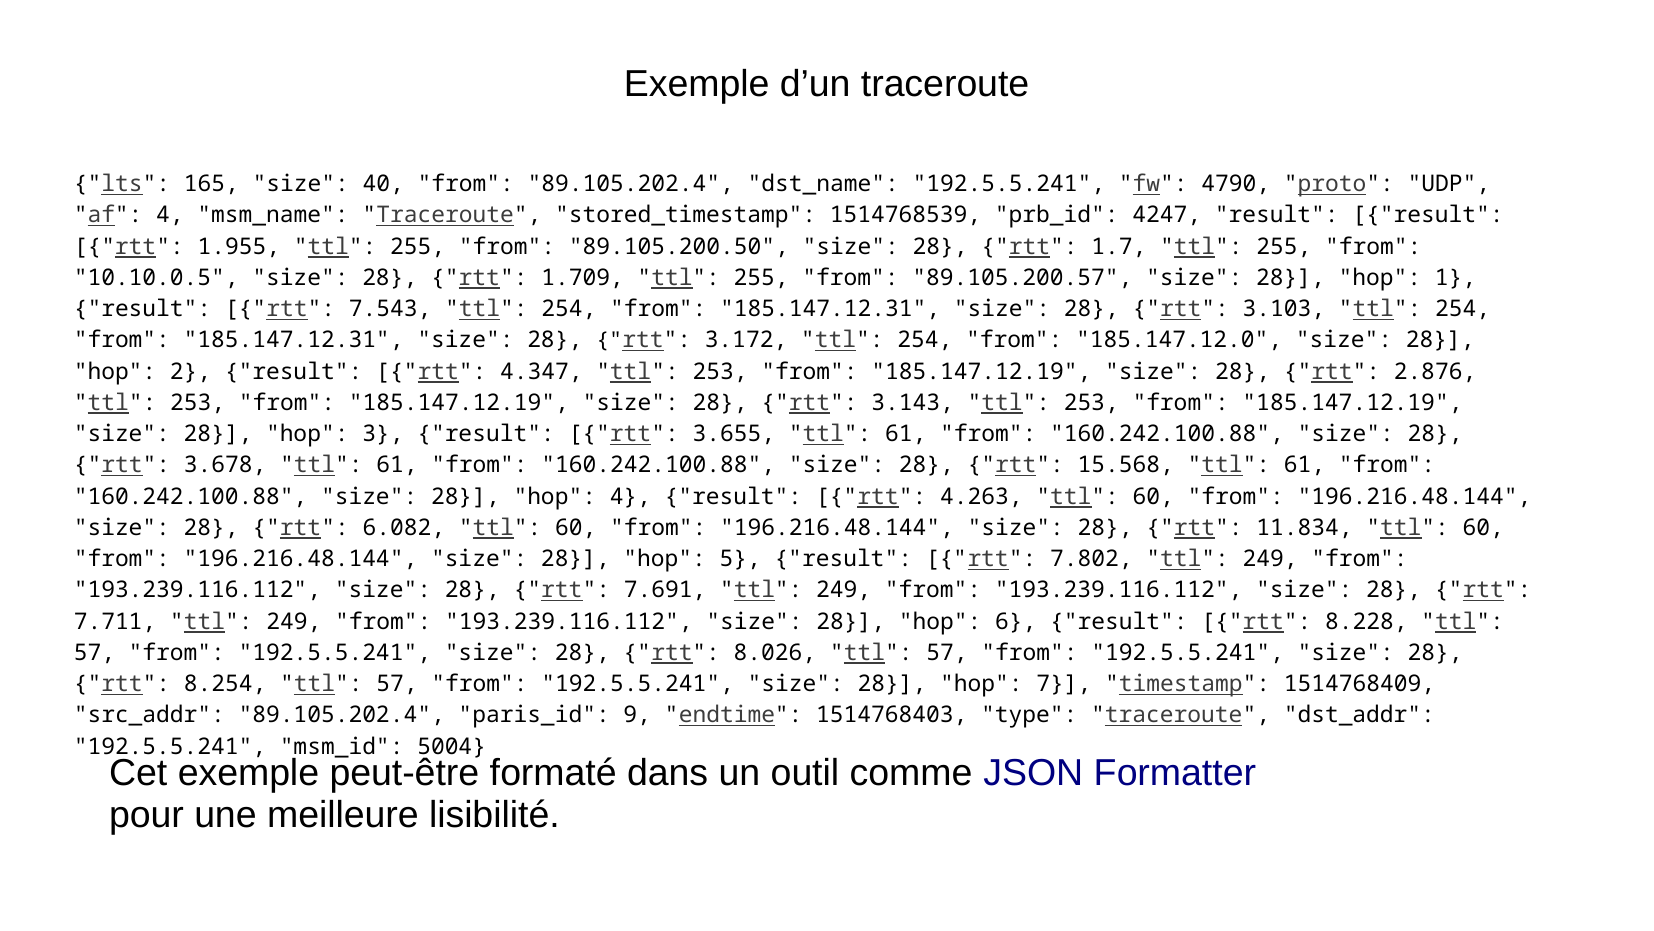

# Exemple d’un traceroute
{"lts": 165, "size": 40, "from": "89.105.202.4", "dst_name": "192.5.5.241", "fw": 4790, "proto": "UDP", "af": 4, "msm_name": "Traceroute", "stored_timestamp": 1514768539, "prb_id": 4247, "result": [{"result": [{"rtt": 1.955, "ttl": 255, "from": "89.105.200.50", "size": 28}, {"rtt": 1.7, "ttl": 255, "from": "10.10.0.5", "size": 28}, {"rtt": 1.709, "ttl": 255, "from": "89.105.200.57", "size": 28}], "hop": 1}, {"result": [{"rtt": 7.543, "ttl": 254, "from": "185.147.12.31", "size": 28}, {"rtt": 3.103, "ttl": 254, "from": "185.147.12.31", "size": 28}, {"rtt": 3.172, "ttl": 254, "from": "185.147.12.0", "size": 28}], "hop": 2}, {"result": [{"rtt": 4.347, "ttl": 253, "from": "185.147.12.19", "size": 28}, {"rtt": 2.876, "ttl": 253, "from": "185.147.12.19", "size": 28}, {"rtt": 3.143, "ttl": 253, "from": "185.147.12.19", "size": 28}], "hop": 3}, {"result": [{"rtt": 3.655, "ttl": 61, "from": "160.242.100.88", "size": 28}, {"rtt": 3.678, "ttl": 61, "from": "160.242.100.88", "size": 28}, {"rtt": 15.568, "ttl": 61, "from": "160.242.100.88", "size": 28}], "hop": 4}, {"result": [{"rtt": 4.263, "ttl": 60, "from": "196.216.48.144", "size": 28}, {"rtt": 6.082, "ttl": 60, "from": "196.216.48.144", "size": 28}, {"rtt": 11.834, "ttl": 60, "from": "196.216.48.144", "size": 28}], "hop": 5}, {"result": [{"rtt": 7.802, "ttl": 249, "from": "193.239.116.112", "size": 28}, {"rtt": 7.691, "ttl": 249, "from": "193.239.116.112", "size": 28}, {"rtt": 7.711, "ttl": 249, "from": "193.239.116.112", "size": 28}], "hop": 6}, {"result": [{"rtt": 8.228, "ttl": 57, "from": "192.5.5.241", "size": 28}, {"rtt": 8.026, "ttl": 57, "from": "192.5.5.241", "size": 28}, {"rtt": 8.254, "ttl": 57, "from": "192.5.5.241", "size": 28}], "hop": 7}], "timestamp": 1514768409, "src_addr": "89.105.202.4", "paris_id": 9, "endtime": 1514768403, "type": "traceroute", "dst_addr": "192.5.5.241", "msm_id": 5004}
Cet exemple peut-être formaté dans un outil comme JSON Formatter pour une meilleure lisibilité.